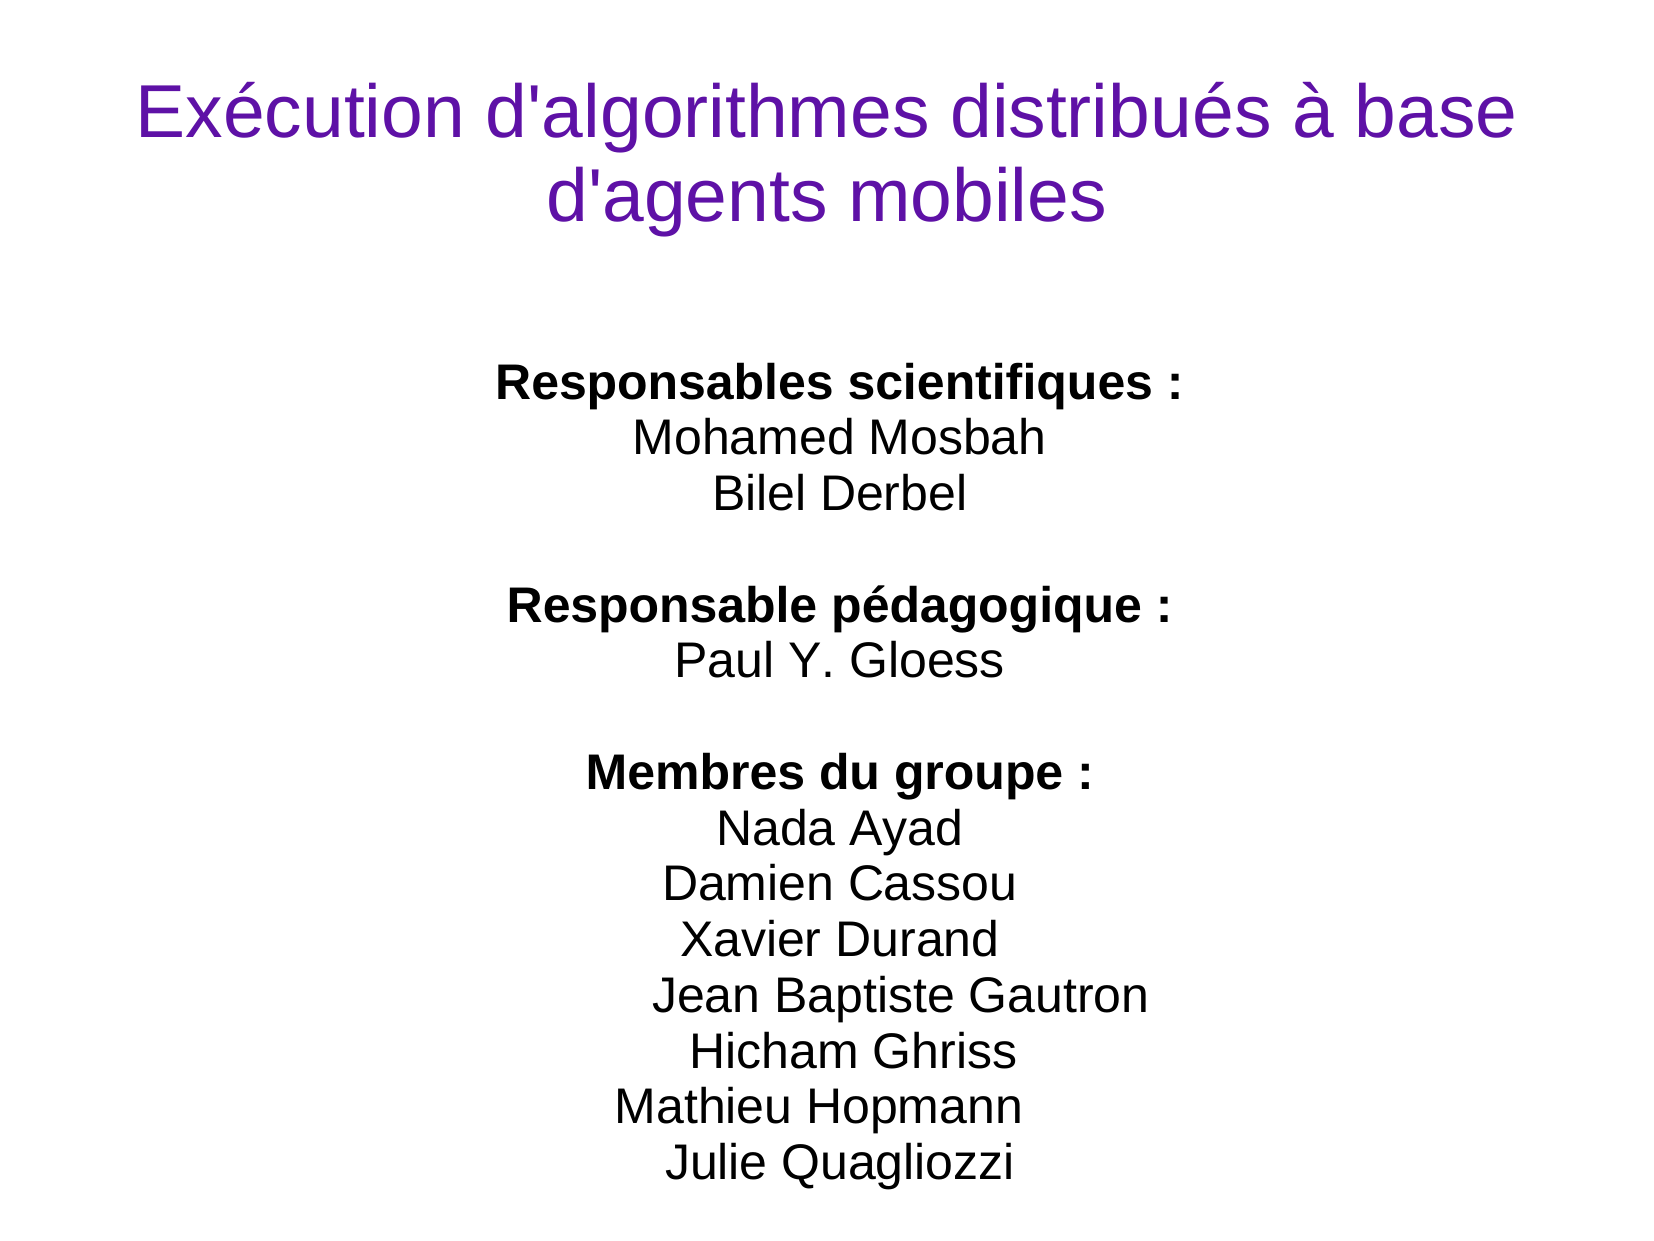

# Exécution d'algorithmes distribués à base d'agents mobiles
Responsables scientifiques :
Mohamed Mosbah
Bilel Derbel
Responsable pédagogique :
Paul Y. Gloess
Membres du groupe :
Nada Ayad
Damien Cassou
Xavier Durand
						Jean Baptiste Gautron						Hicham Ghriss
Mathieu Hopmann
Julie Quagliozzi